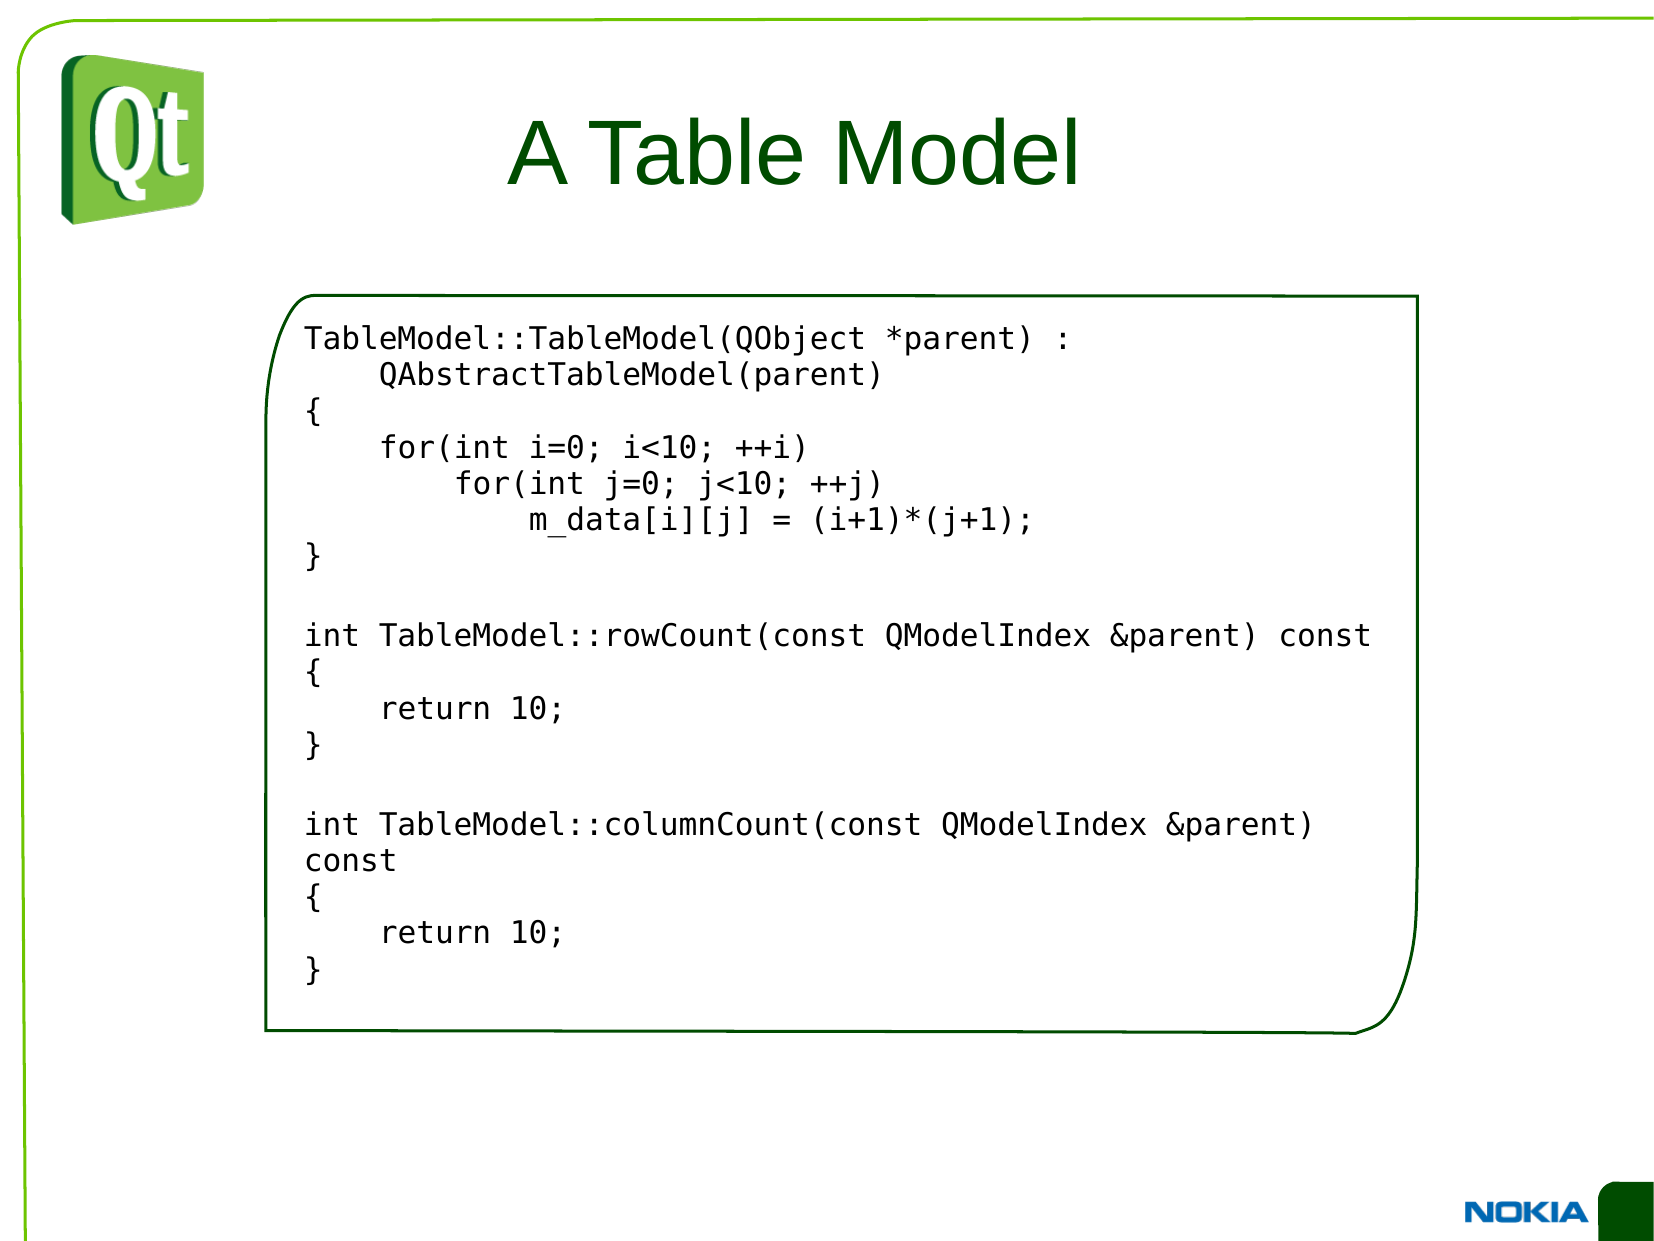

# A Table Model
TableModel::TableModel(QObject *parent) :
 QAbstractTableModel(parent)
{
 for(int i=0; i<10; ++i)
 for(int j=0; j<10; ++j)
 m_data[i][j] = (i+1)*(j+1);
}
int TableModel::rowCount(const QModelIndex &parent) const
{
 return 10;
}
int TableModel::columnCount(const QModelIndex &parent) const
{
 return 10;
}